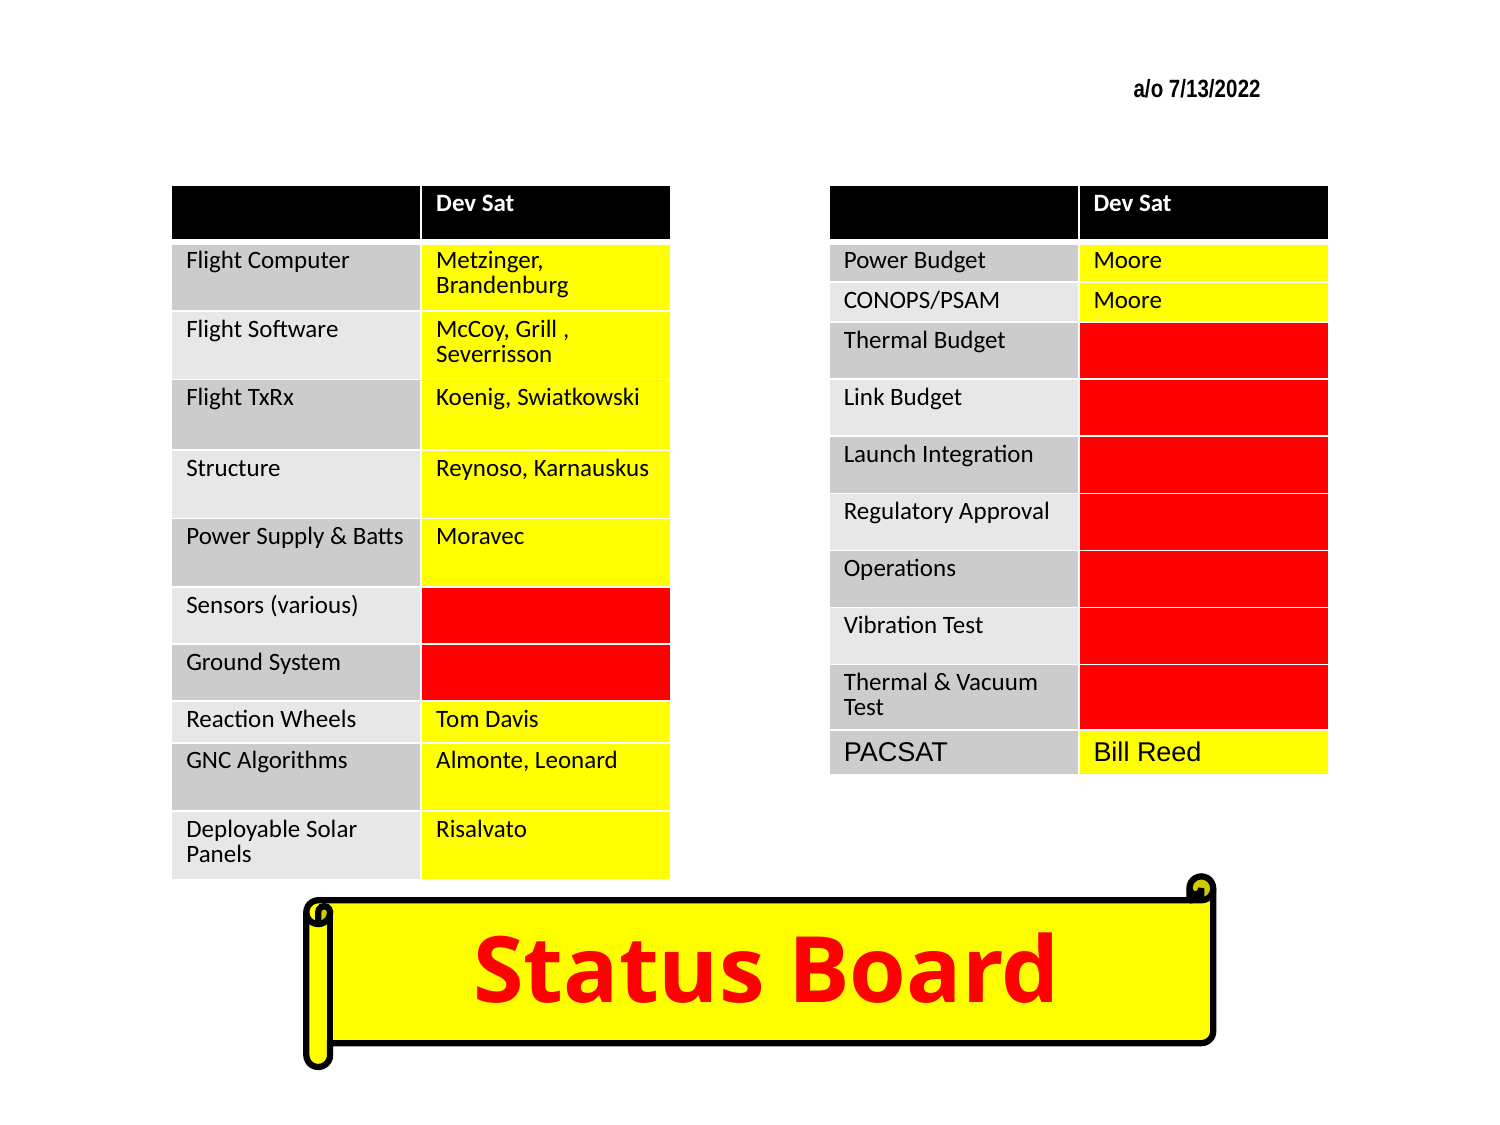

a/o 7/13/2022
| | Dev Sat |
| --- | --- |
| Flight Computer | Metzinger, Brandenburg |
| Flight Software | McCoy, Grill , Severrisson |
| Flight TxRx | Koenig, Swiatkowski |
| Structure | Reynoso, Karnauskus |
| Power Supply & Batts | Moravec |
| Sensors (various) | |
| Ground System | |
| Reaction Wheels | Tom Davis |
| GNC Algorithms | Almonte, Leonard |
| Deployable Solar Panels | Risalvato |
| | Dev Sat |
| --- | --- |
| Power Budget | Moore |
| CONOPS/PSAM | Moore |
| Thermal Budget | |
| Link Budget | |
| Launch Integration | |
| Regulatory Approval | |
| Operations | |
| Vibration Test | |
| Thermal & Vacuum Test | |
| PACSAT | Bill Reed |
Status Board